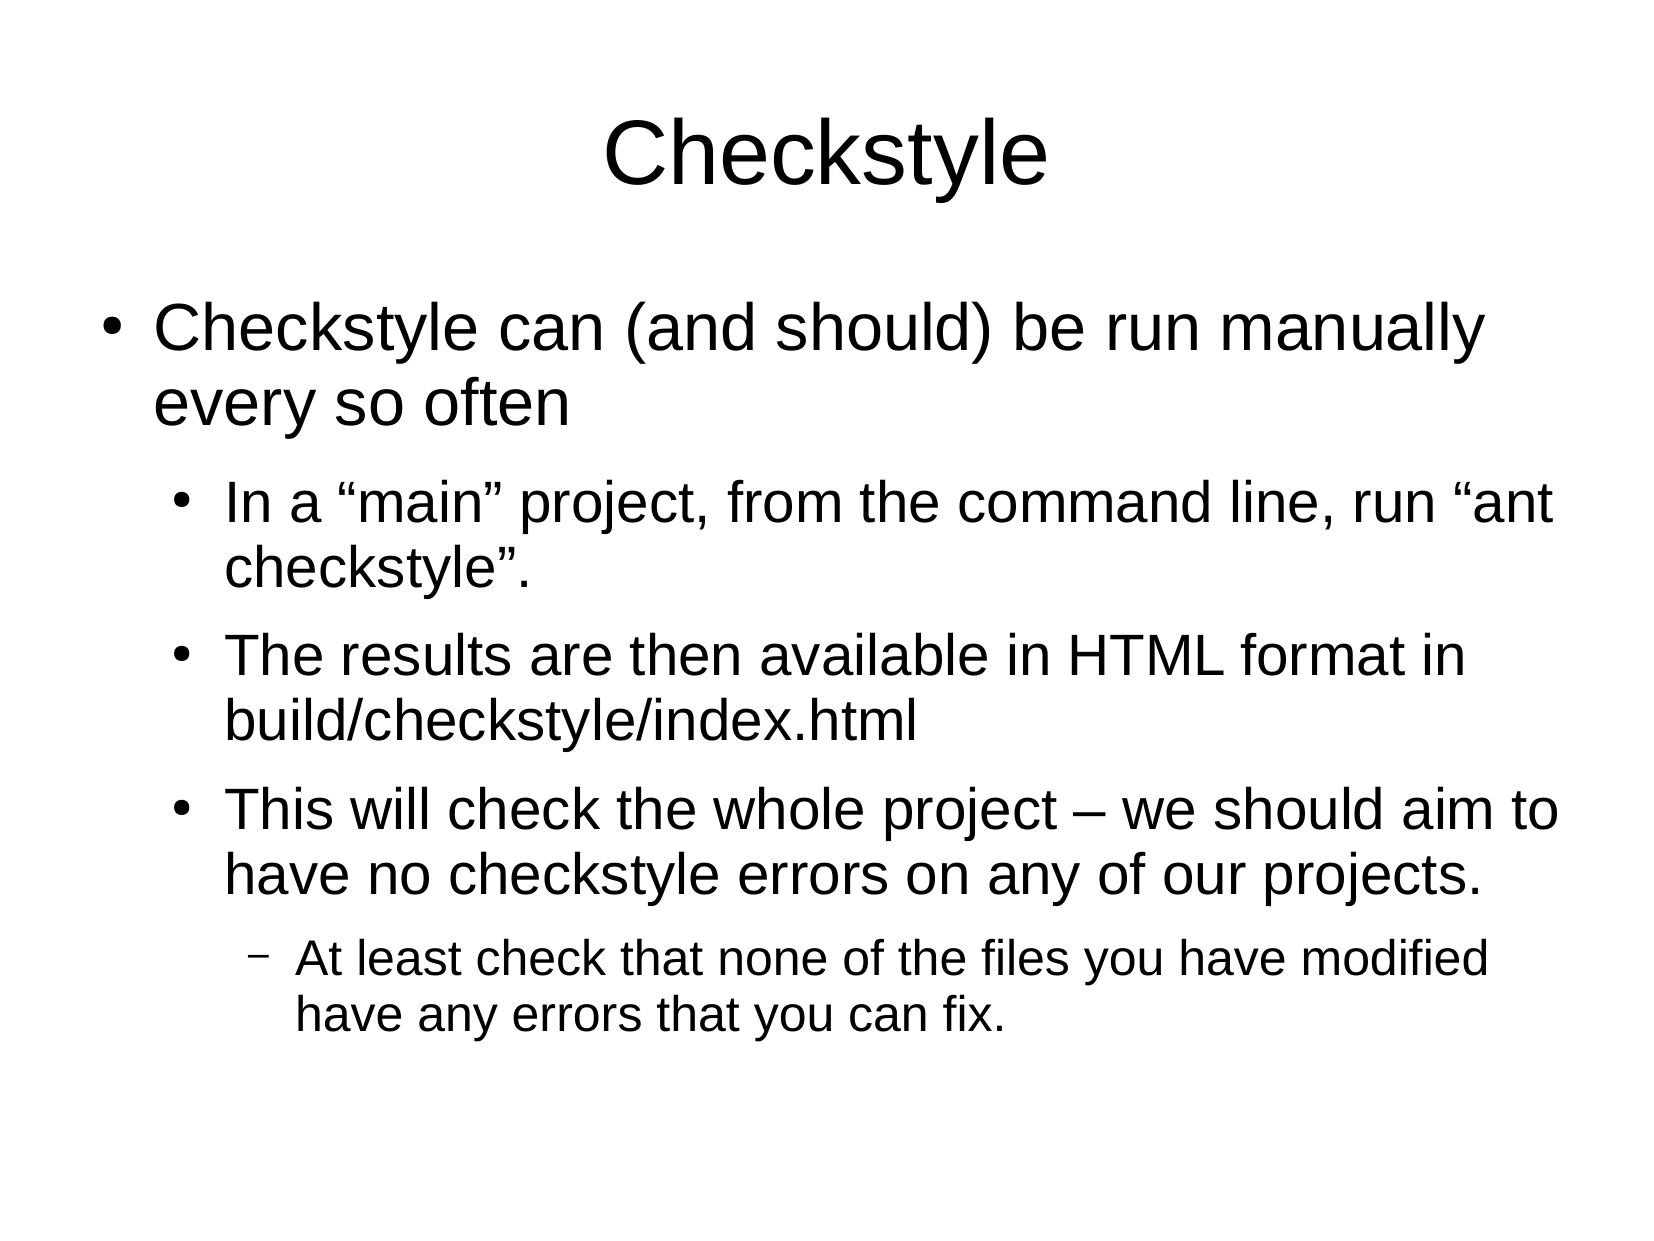

# Checkstyle
Checkstyle can (and should) be run manually every so often
In a “main” project, from the command line, run “ant checkstyle”.
The results are then available in HTML format in build/checkstyle/index.html
This will check the whole project – we should aim to have no checkstyle errors on any of our projects.
At least check that none of the files you have modified have any errors that you can fix.